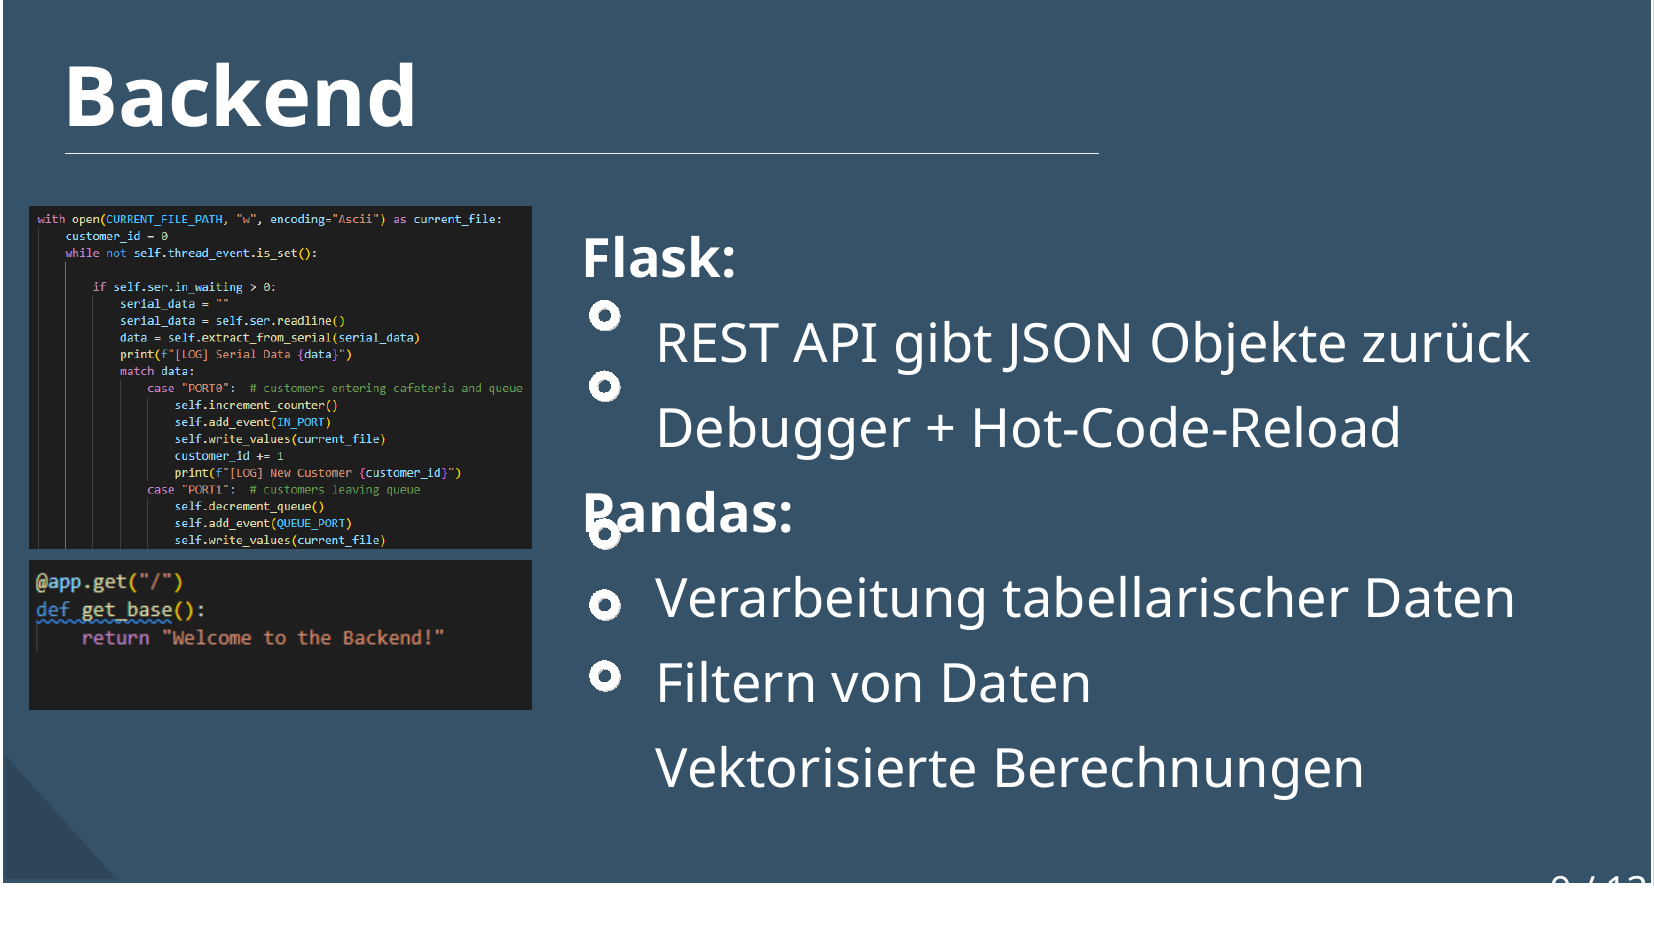

Backend
Flask:
	REST API gibt JSON Objekte zurück
	Debugger + Hot-Code-Reload
Pandas:
	Verarbeitung tabellarischer Daten
	Filtern von Daten
	Vektorisierte Berechnungen